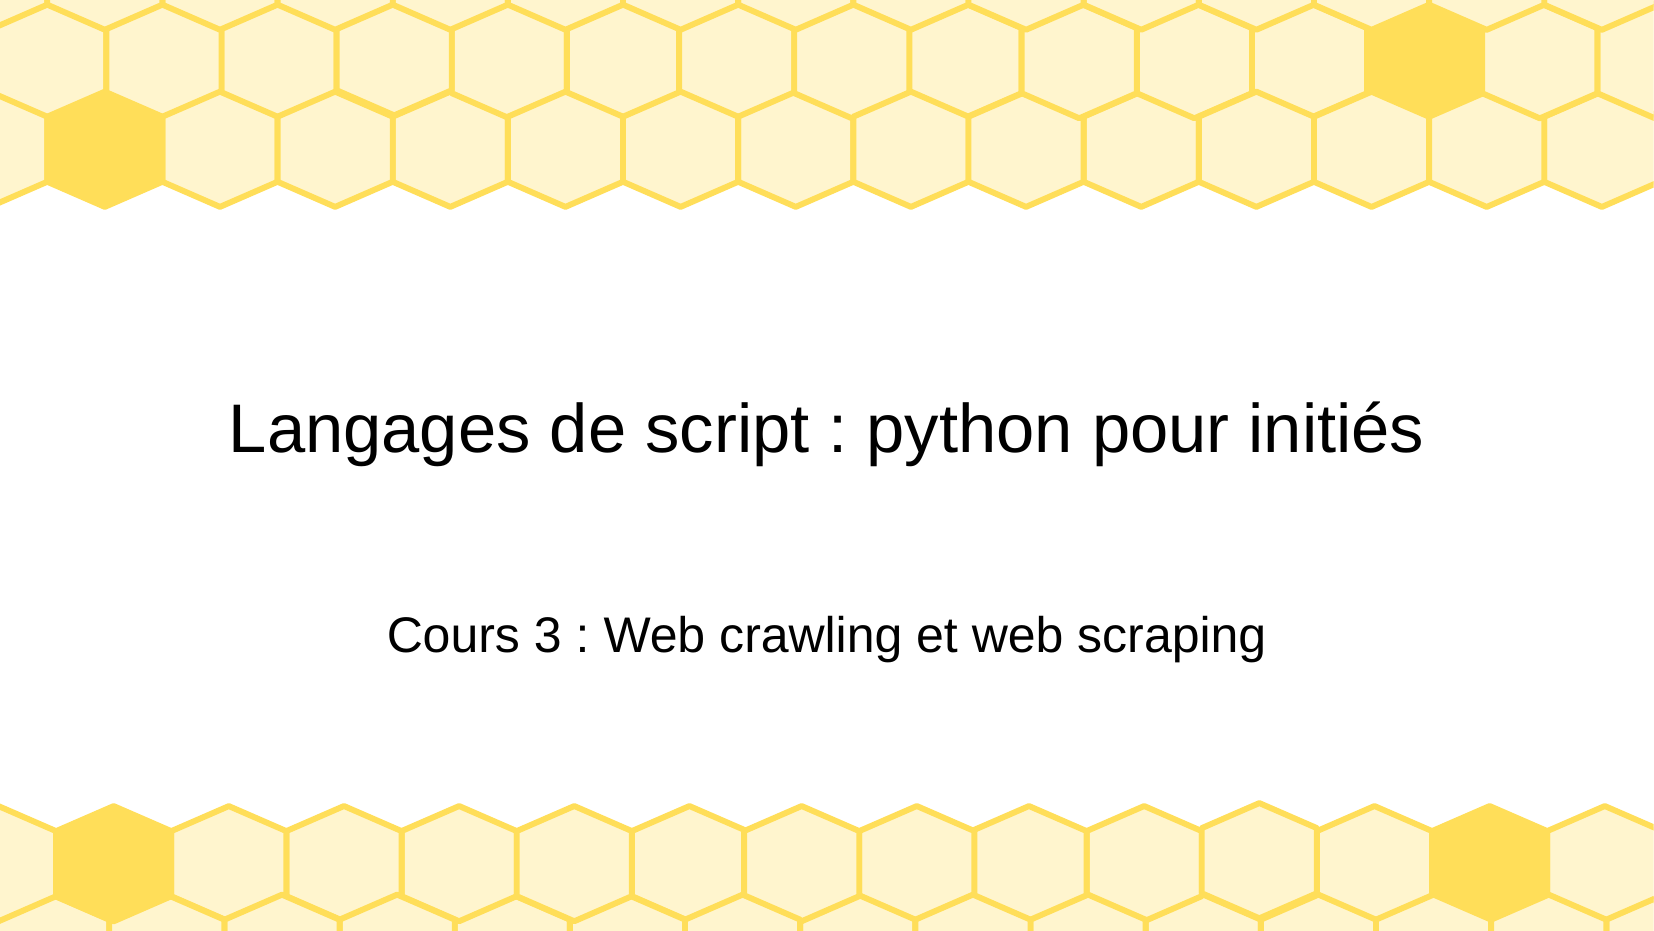

# Langages de script : python pour initiés
Cours 3 : Web crawling et web scraping